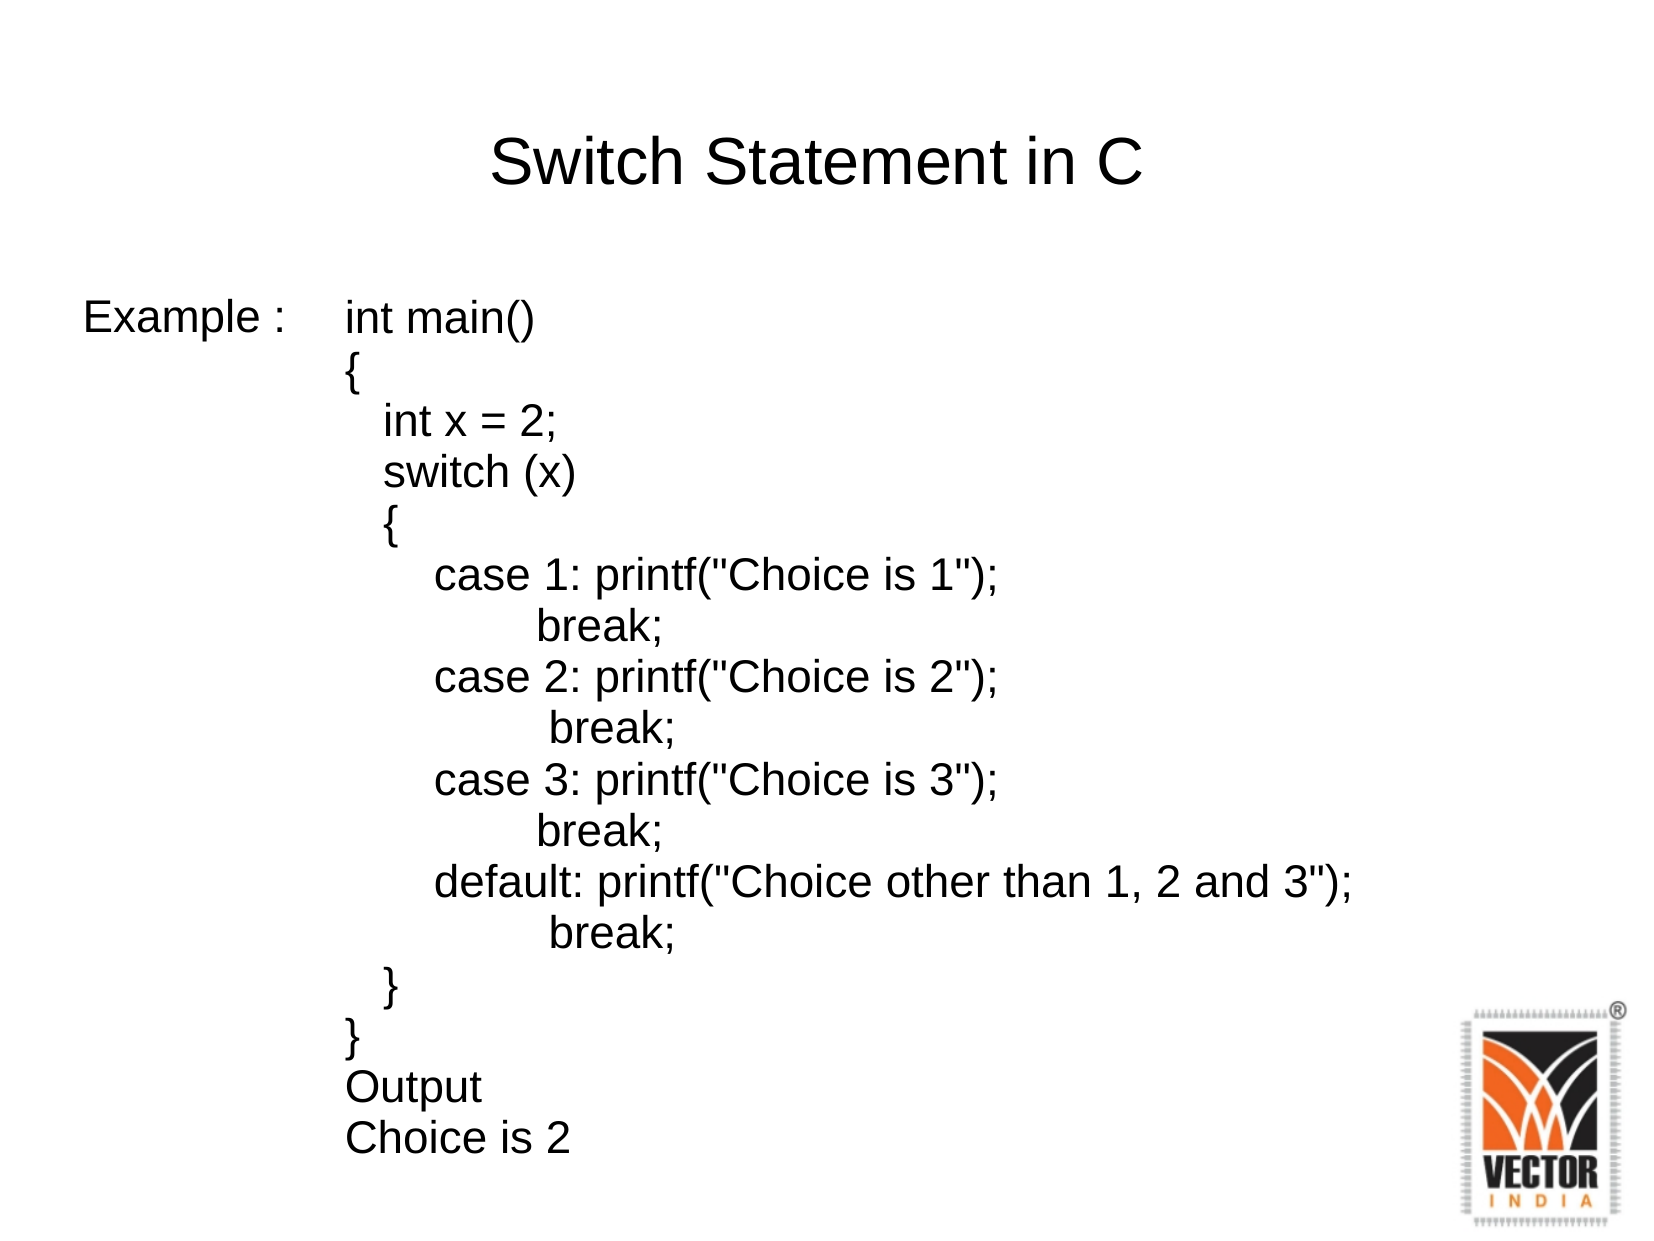

Example :
# Switch Statement in C
int main()
{
 int x = 2;
 switch (x)
 {
 case 1: printf("Choice is 1");
 break;
 case 2: printf("Choice is 2");
 break;
 case 3: printf("Choice is 3");
 break;
 default: printf("Choice other than 1, 2 and 3");
 break;
 }
}
Output
Choice is 2